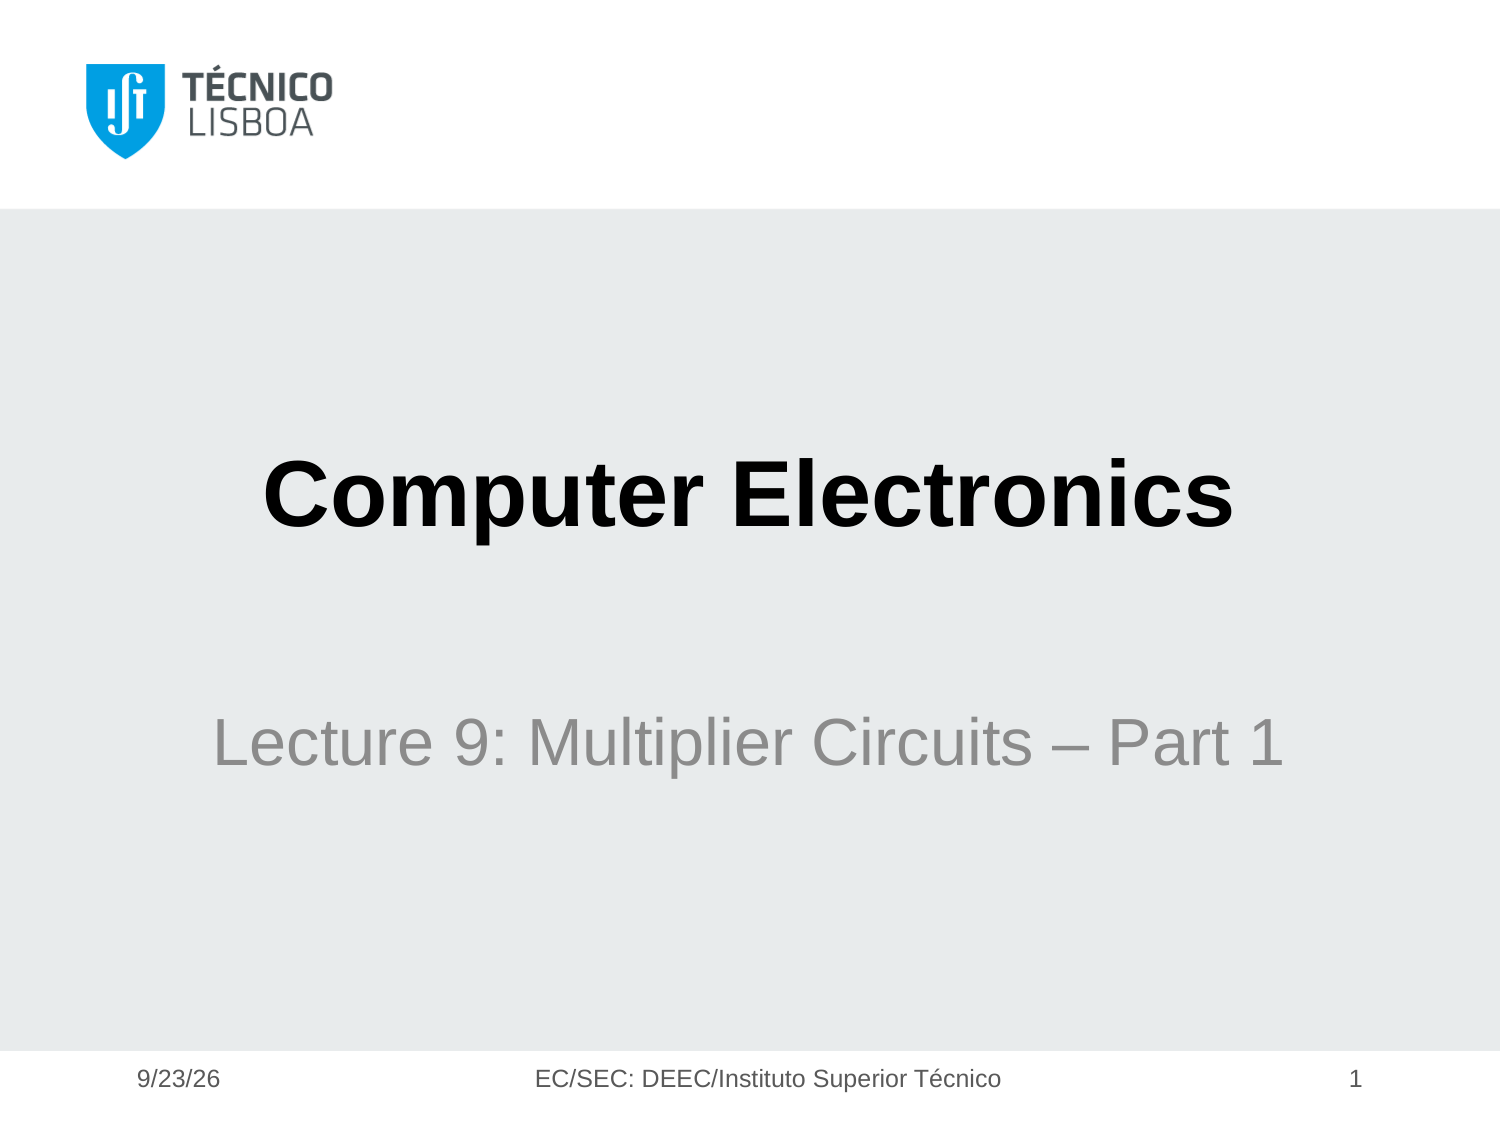

Computer Electronics
# Lecture 9: Multiplier Circuits – Part 1
EC/SEC: DEEC/Instituto Superior Técnico